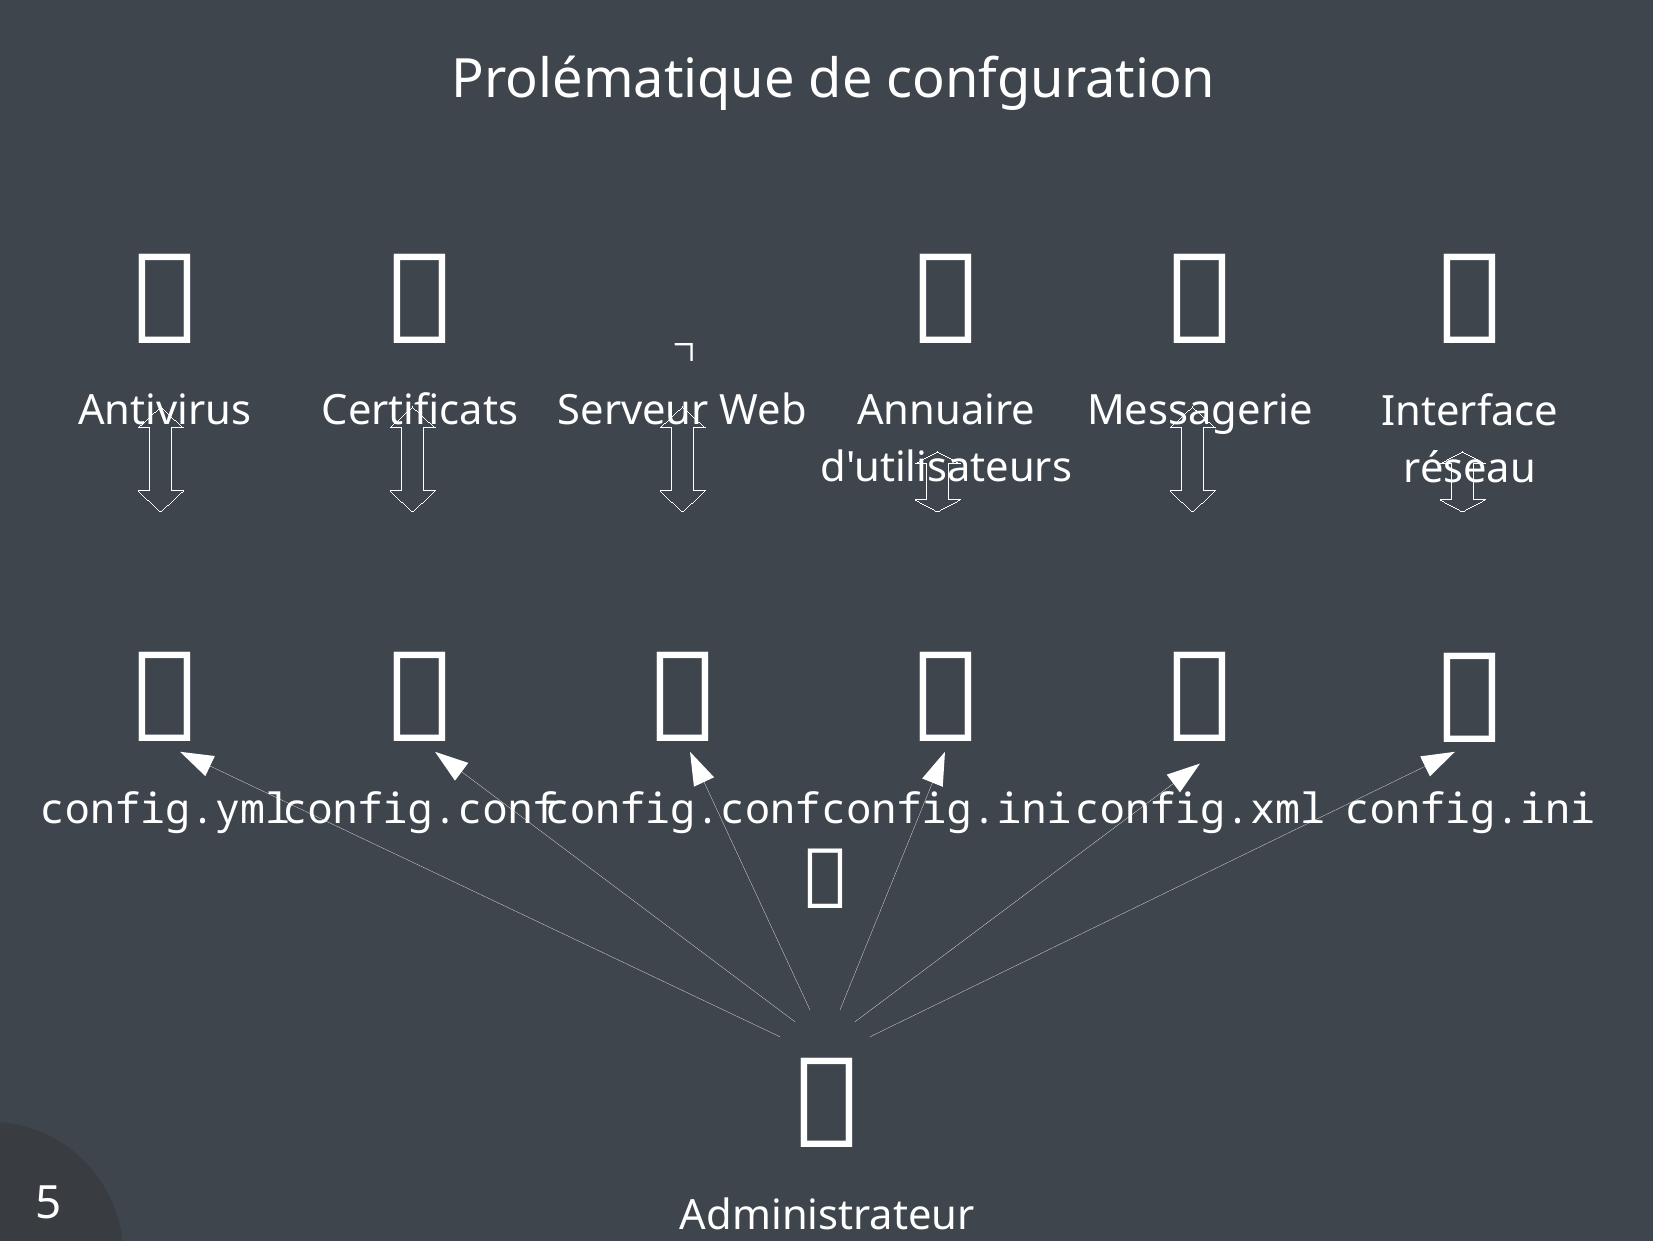

Prolématique de confguration

Antivirus

config.yml

Certificats

config.conf

Serveur Web

config.conf

Annuaire d'utilisateurs

config.ini

Messagerie

config.xml

Interface réseau

config.ini


Administrateur
5